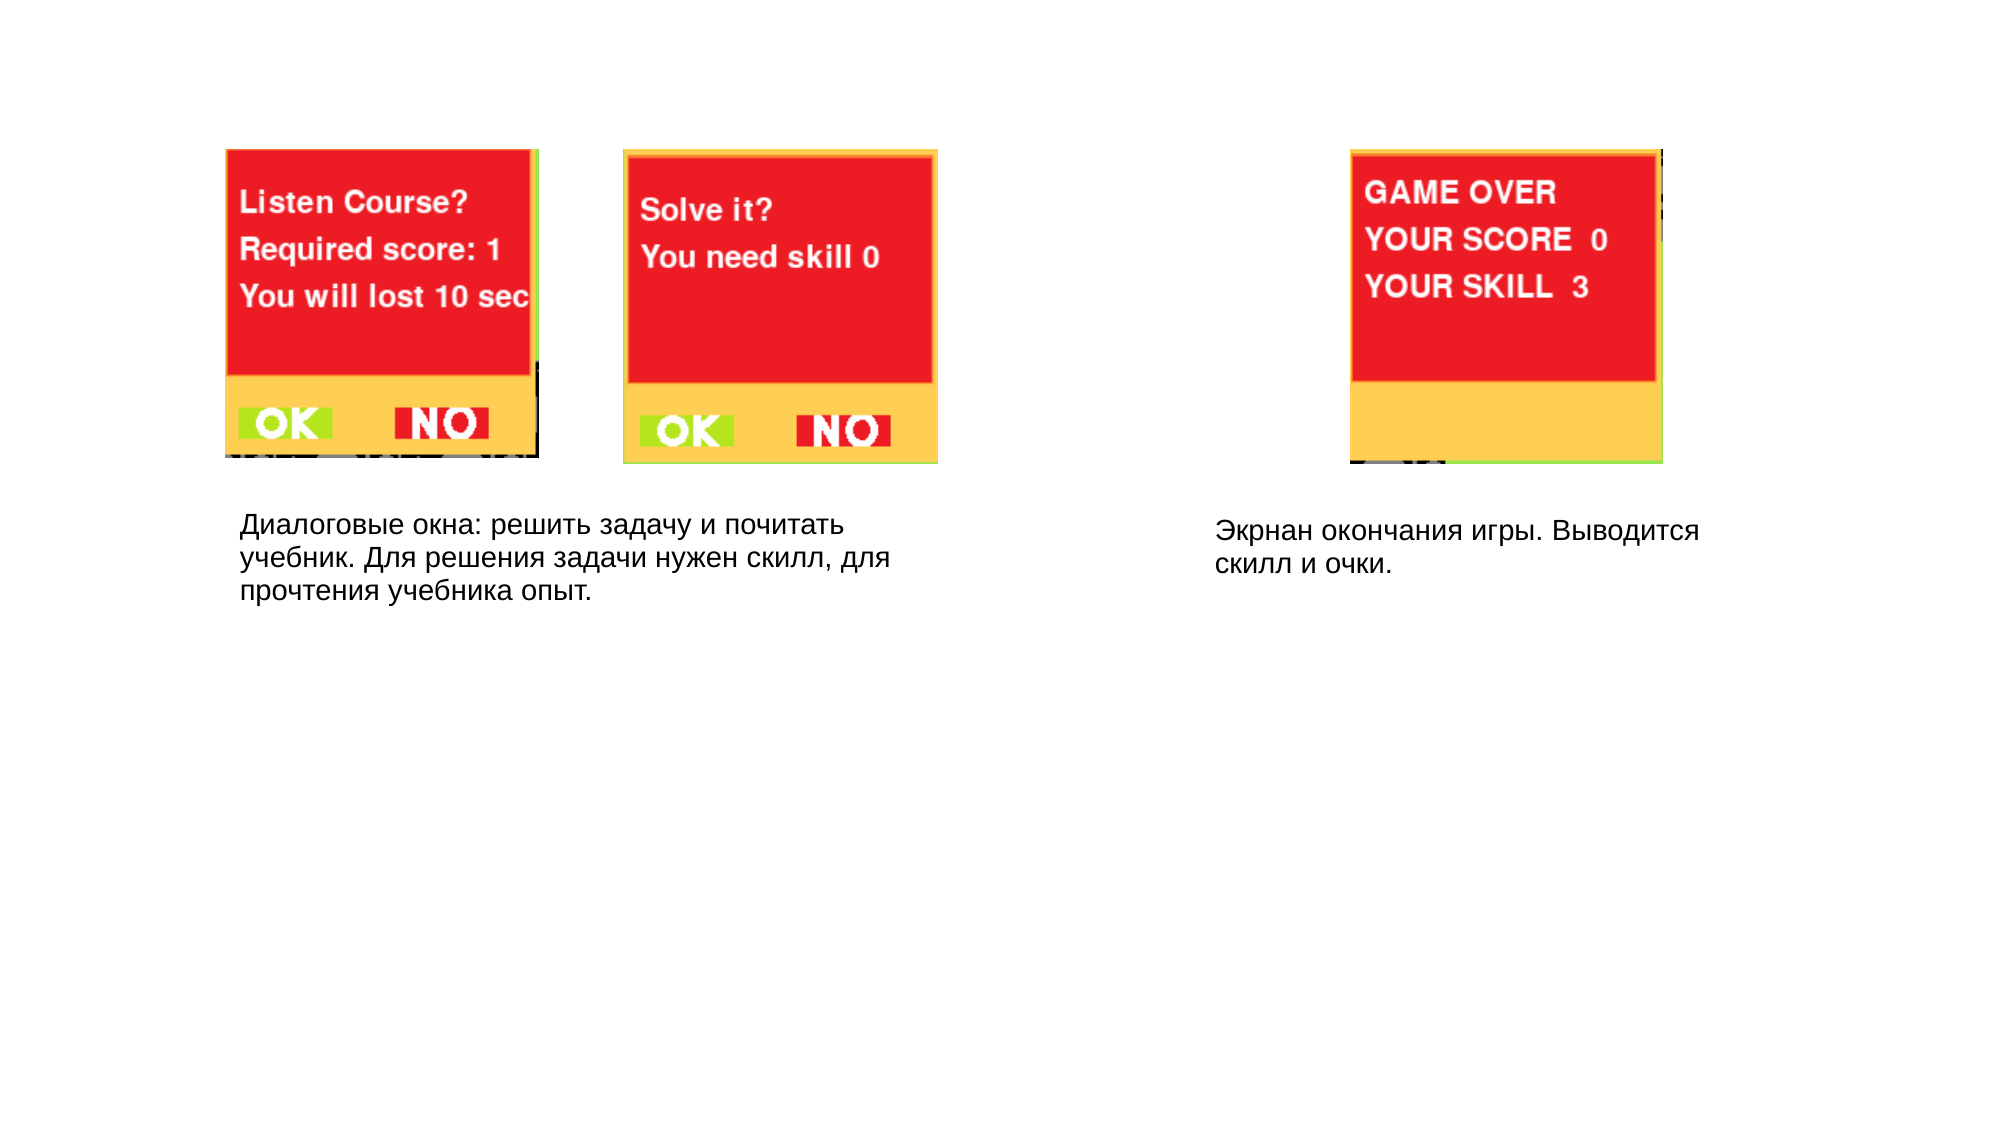

Диалоговые окна: решить задачу и почитать учебник. Для решения задачи нужен скилл, для прочтения учебника опыт.
Экрнан окончания игры. Выводится скилл и очки.